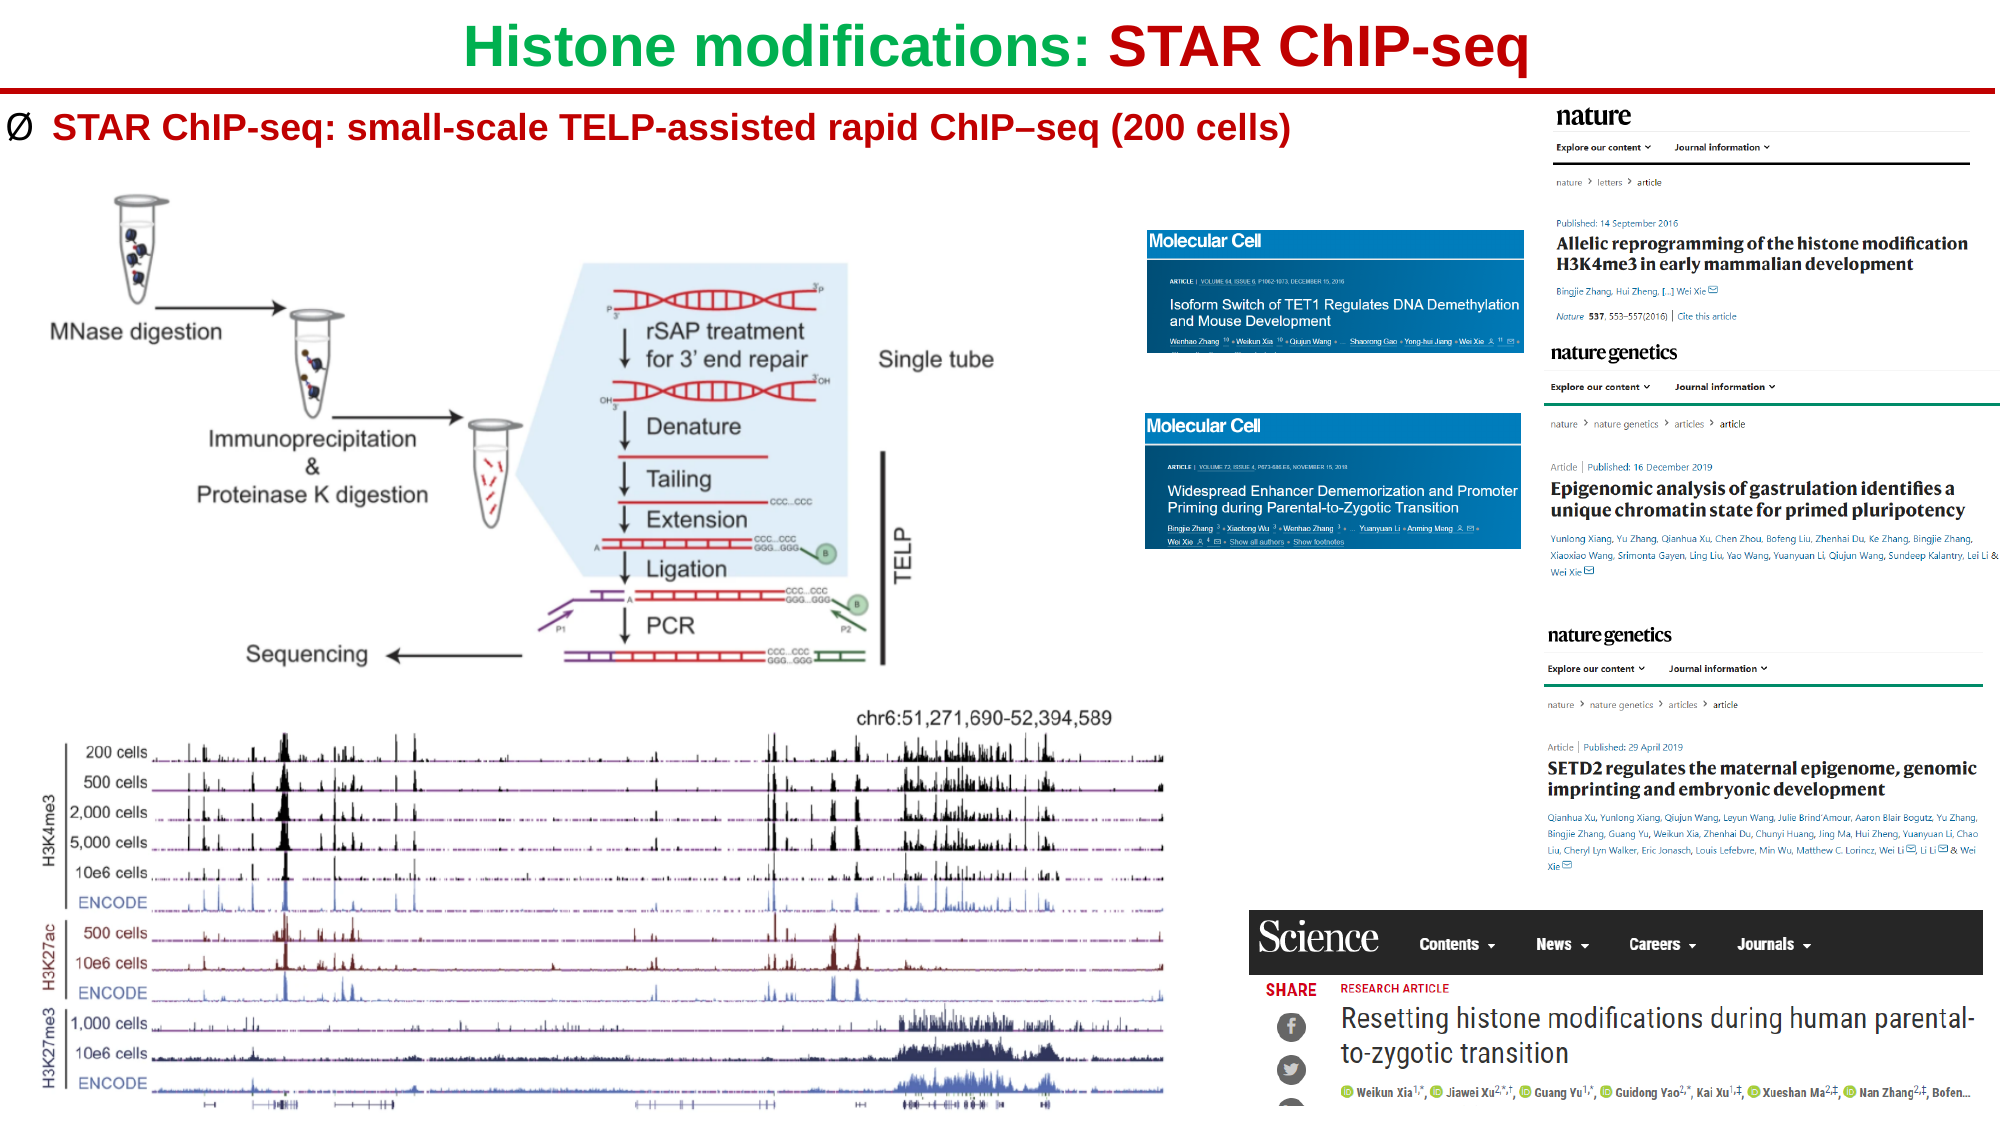

Histone modifications: STAR ChIP-seq
STAR ChIP-seq: small-scale TELP-assisted rapid ChIP–seq (200 cells)